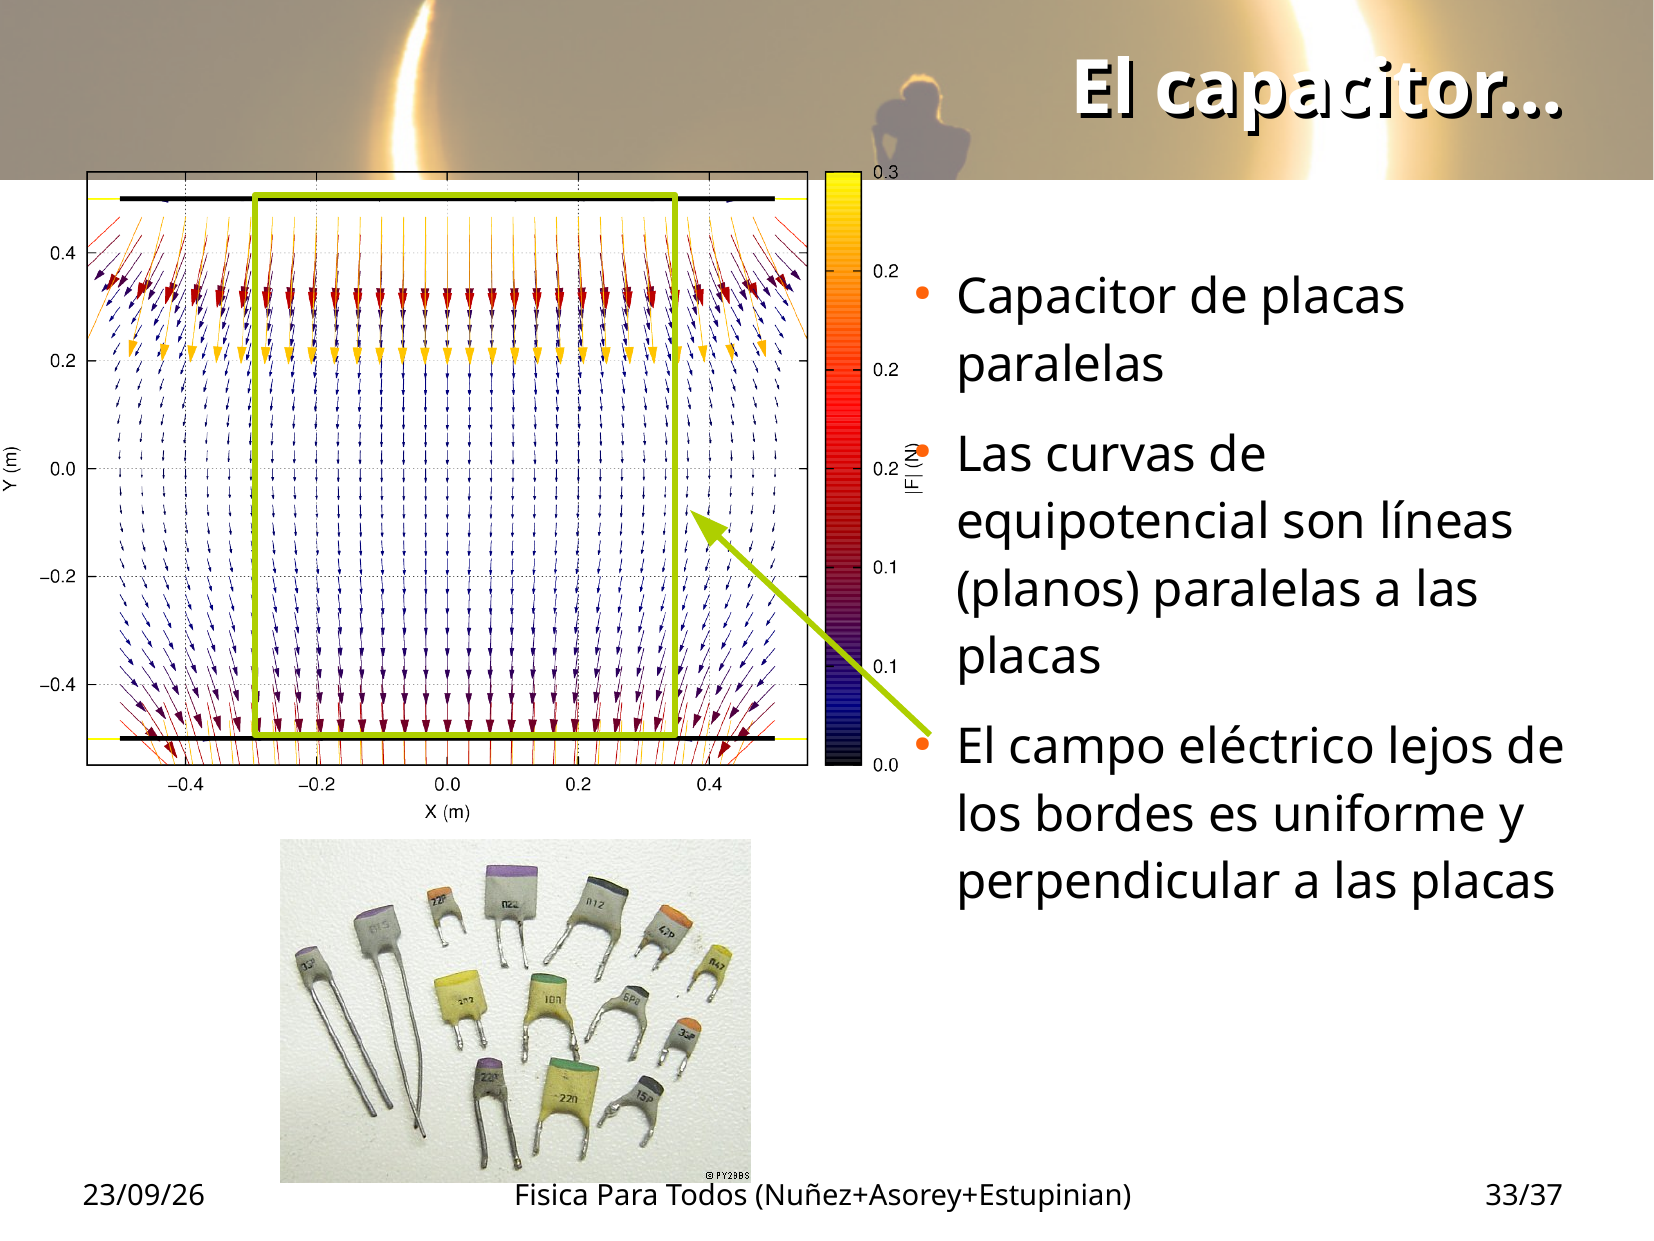

El capacitor...
# Capacitor de placas paralelas
Las curvas de equipotencial son líneas (planos) paralelas a las placas
El campo eléctrico lejos de los bordes es uniforme y perpendicular a las placas
Fisica Para Todos (Nuñez+Asorey+Estupinian)
33